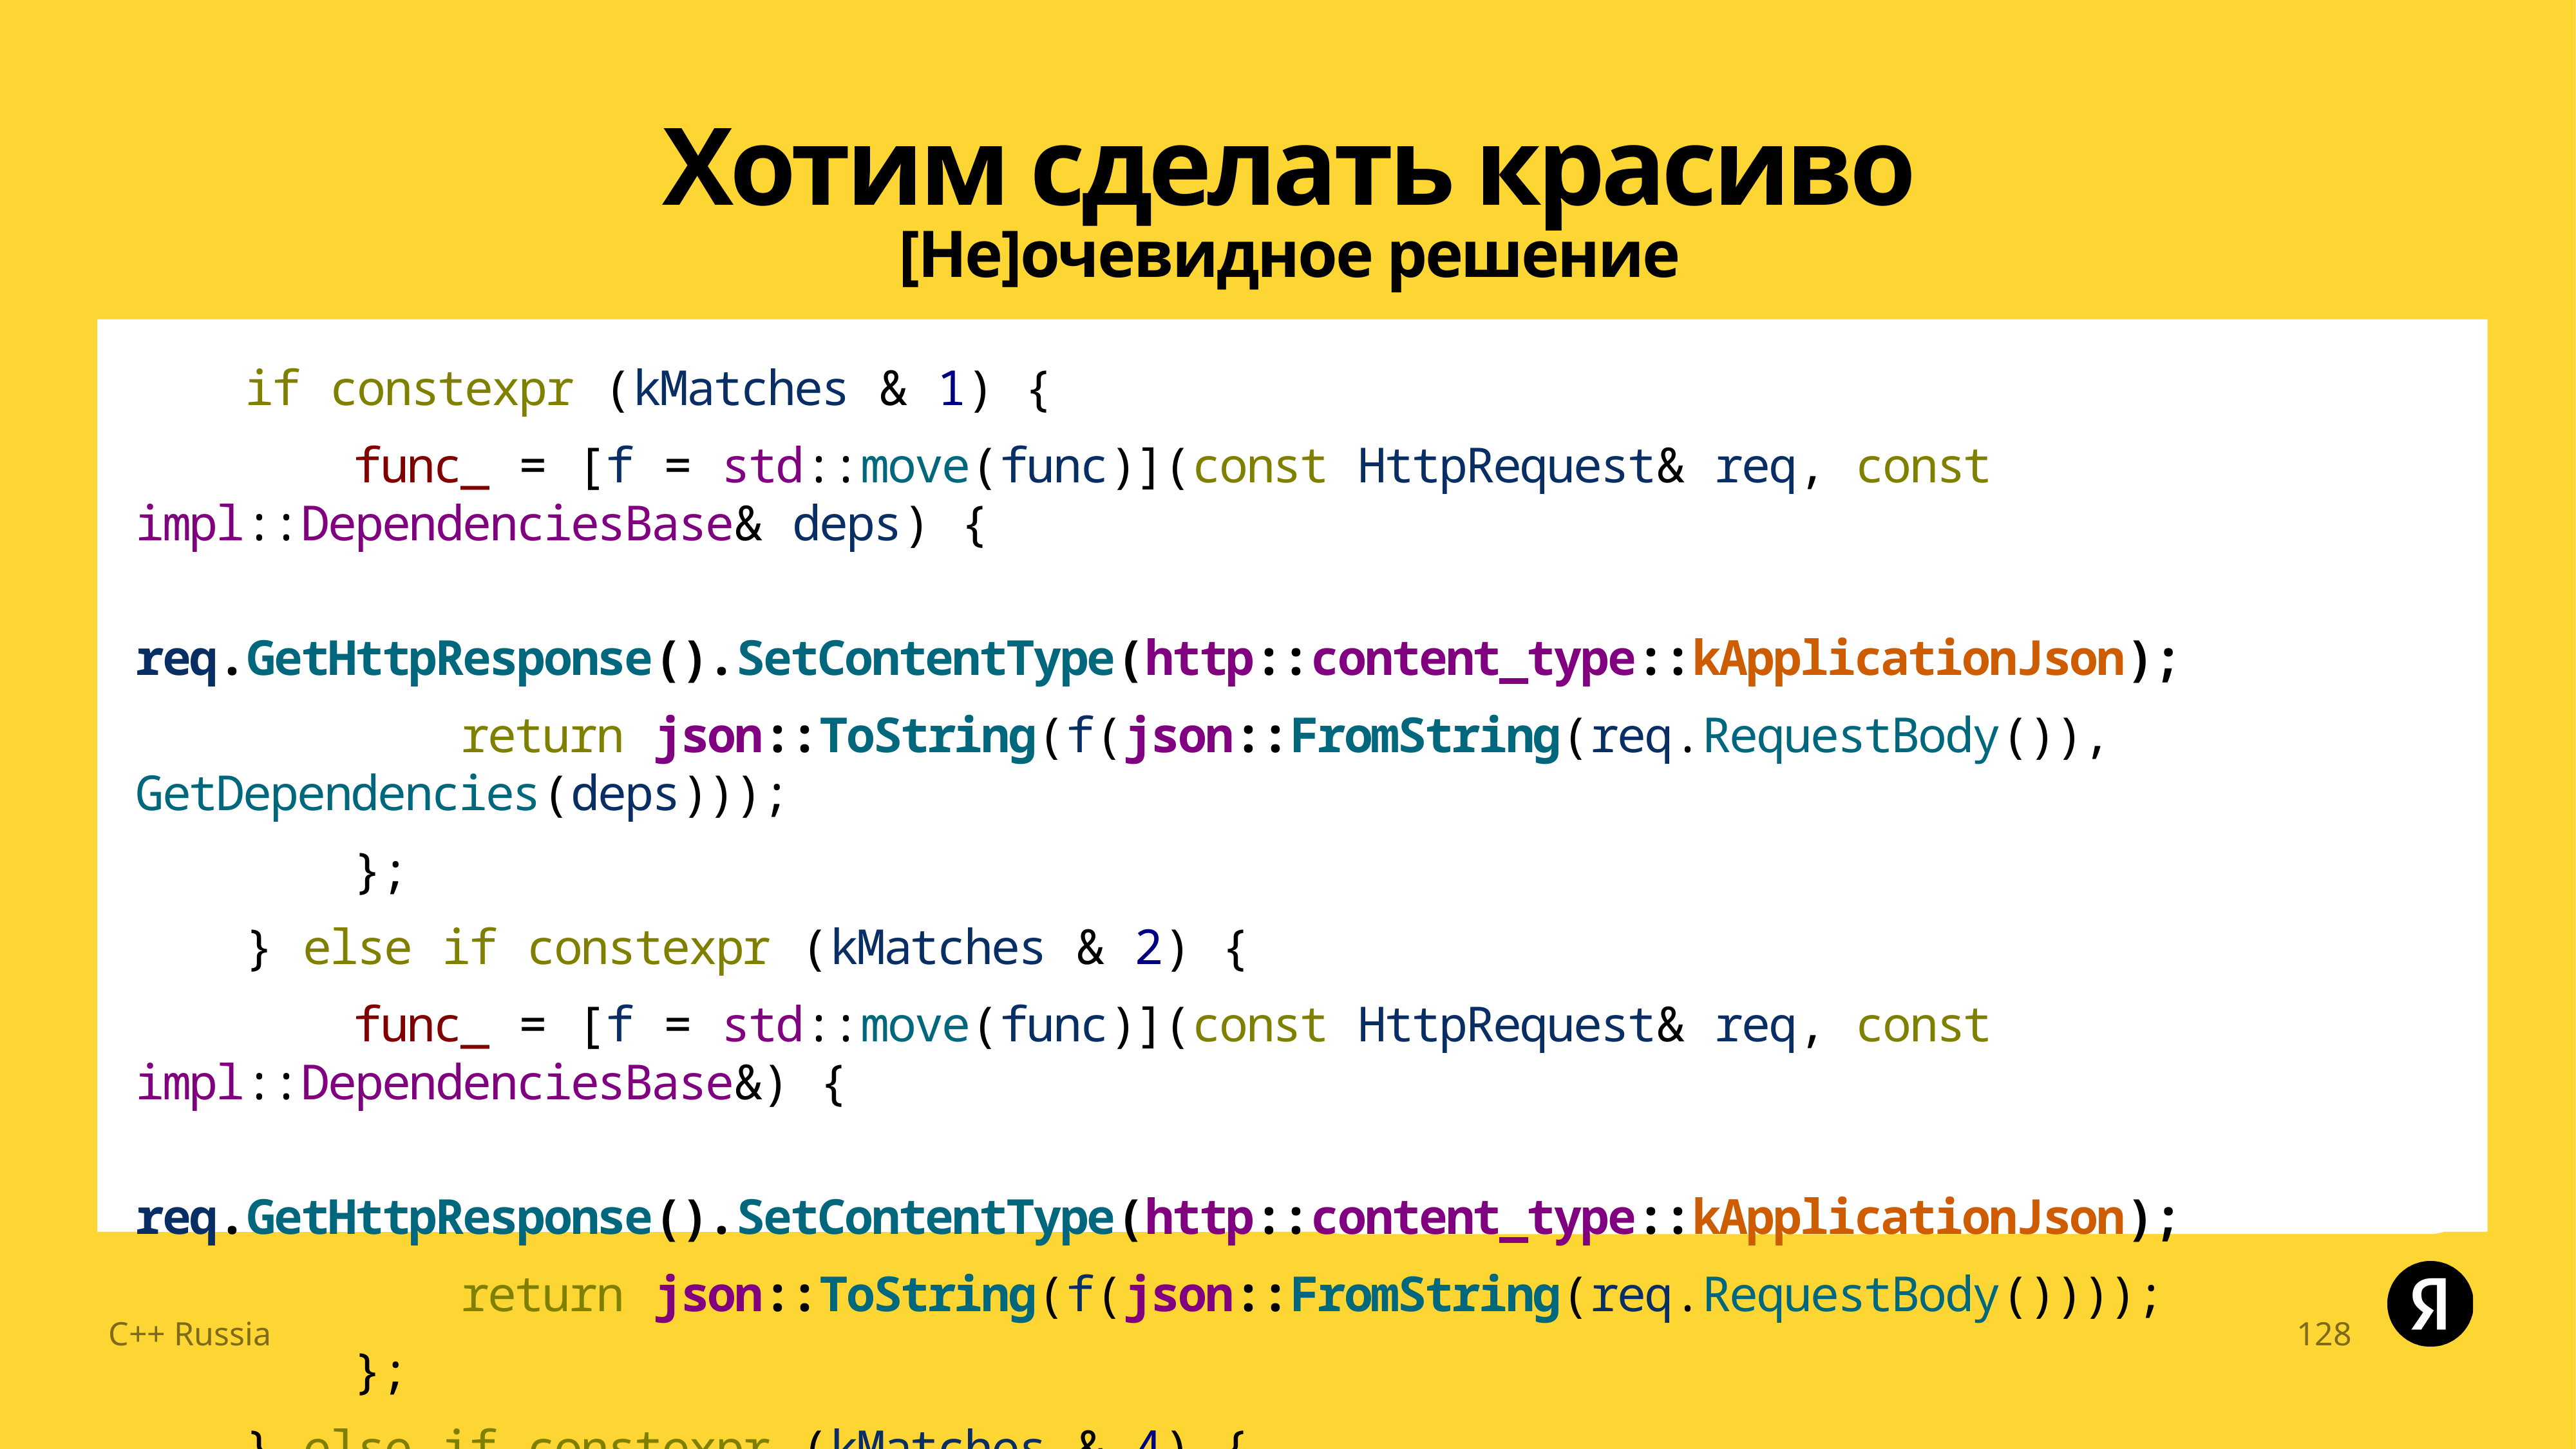

Хотим сделать красиво
[Не]очевидное решение
 if constexpr (kMatches & 1) {
 func_ = [f = std::move(func)](const HttpRequest& req, const impl::DependenciesBase& deps) {
 req.GetHttpResponse().SetContentType(http::content_type::kApplicationJson);
 return json::ToString(f(json::FromString(req.RequestBody()), GetDependencies(deps)));
 };
 } else if constexpr (kMatches & 2) {
 func_ = [f = std::move(func)](const HttpRequest& req, const impl::DependenciesBase&) {
 req.GetHttpResponse().SetContentType(http::content_type::kApplicationJson);
 return json::ToString(f(json::FromString(req.RequestBody())));
 };
 } else if constexpr (kMatches & 4) {
01
02
# Недостаточно корутин в пуле — тратится много CPU на выделения и освобождения памяти
Избыток корутин в пуле — тратится оперативная память
03
04
C++ Russia
Ручная настройка пулов — боль и страдание
В зависимости от приложения нужны разные размеры пулов — требуется ручная настройка
128